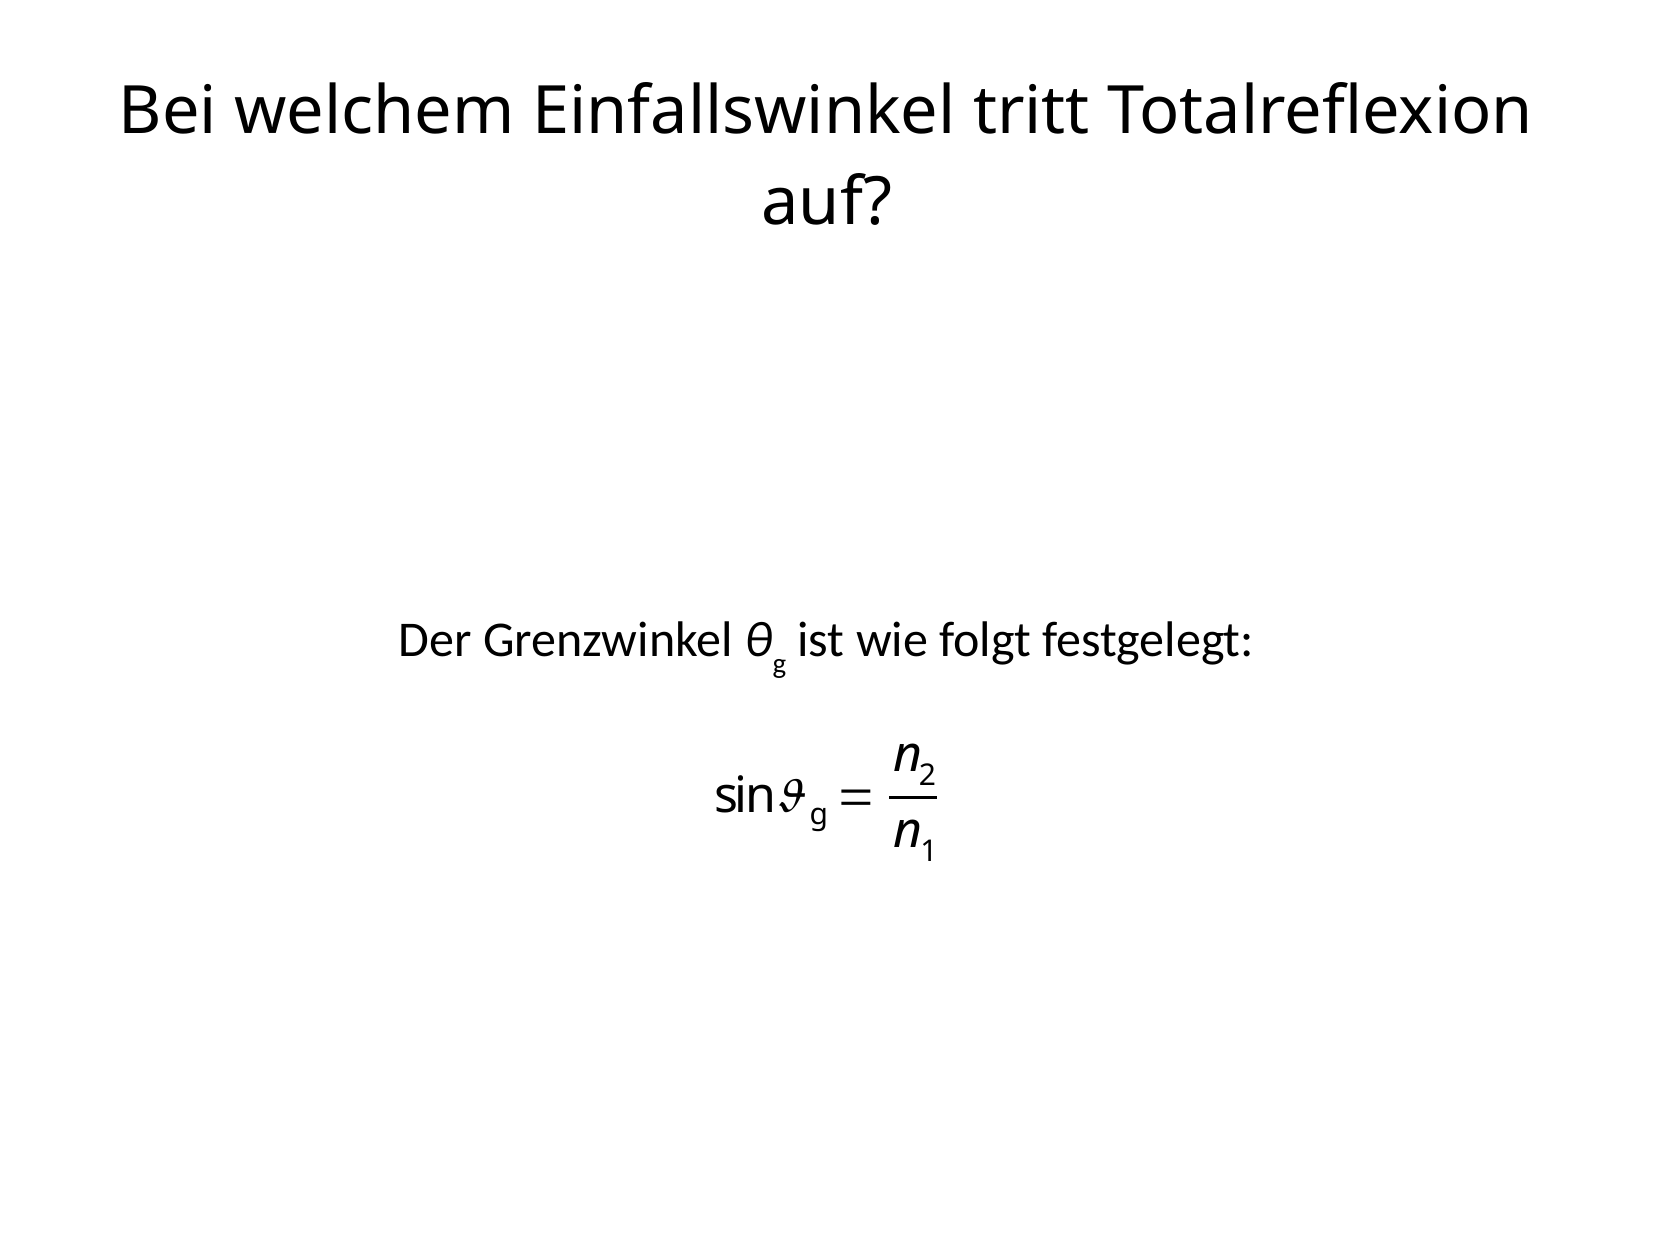

# Bei welchem Einfallswinkel tritt Totalreflexion auf?
Der Grenzwinkel θg ist wie folgt festgelegt: